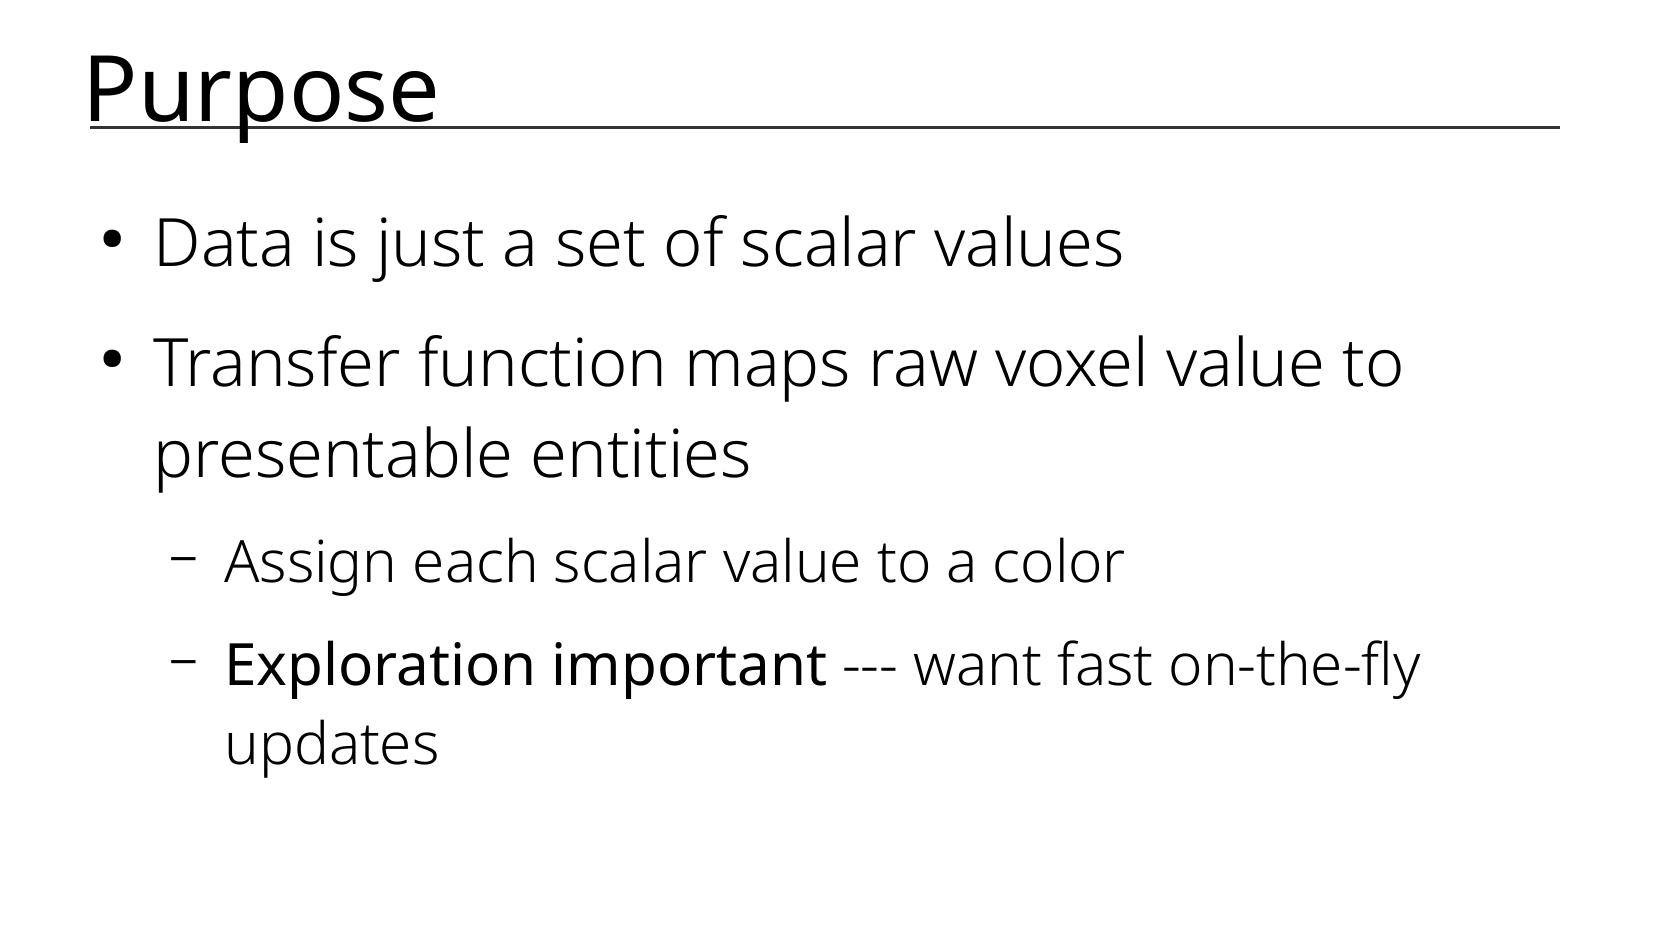

# Purpose
Data is just a set of scalar values
Transfer function maps raw voxel value to presentable entities
Assign each scalar value to a color
Exploration important --- want fast on-the-fly updates